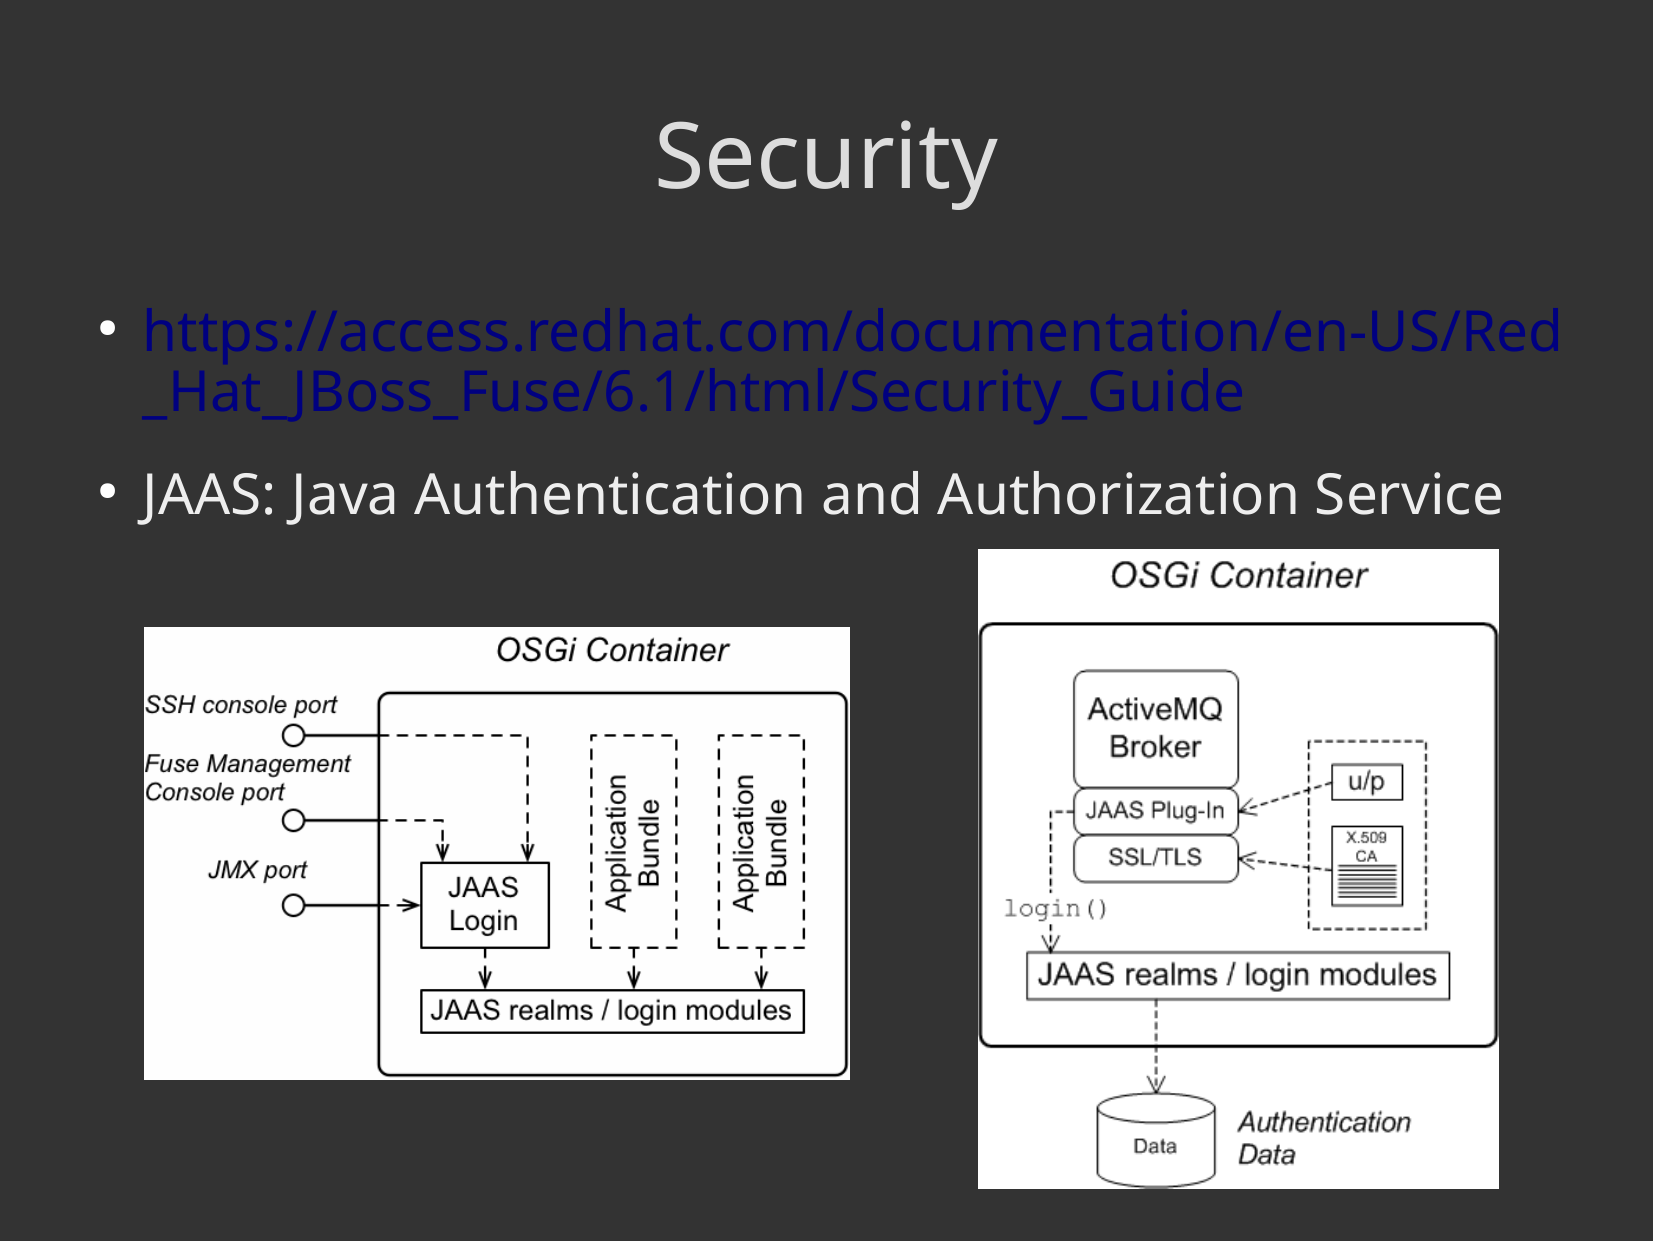

# Security
https://access.redhat.com/documentation/en-US/Red_Hat_JBoss_Fuse/6.1/html/Security_Guide
JAAS: Java Authentication and Authorization Service